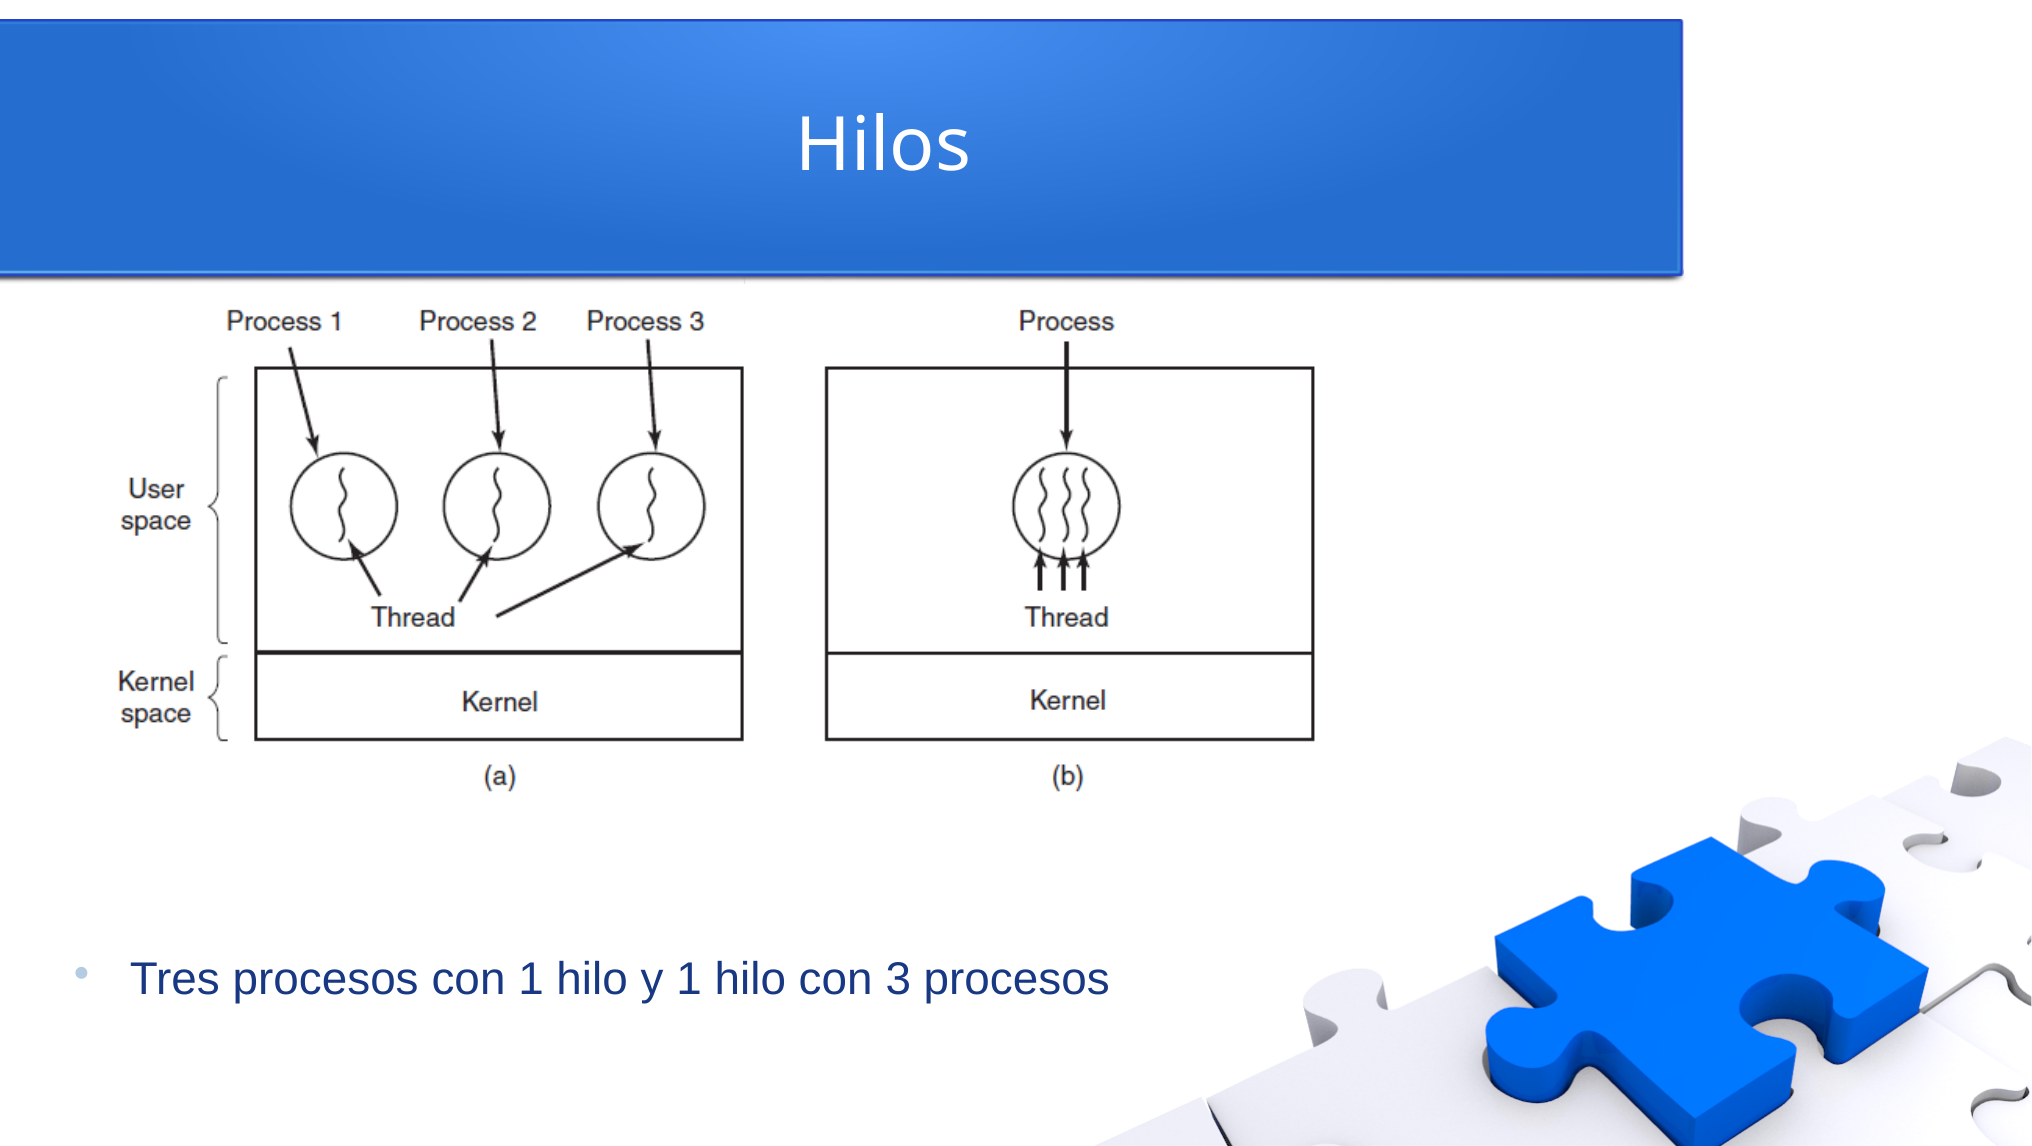

# Hilos
Tres procesos con 1 hilo y 1 hilo con 3 procesos